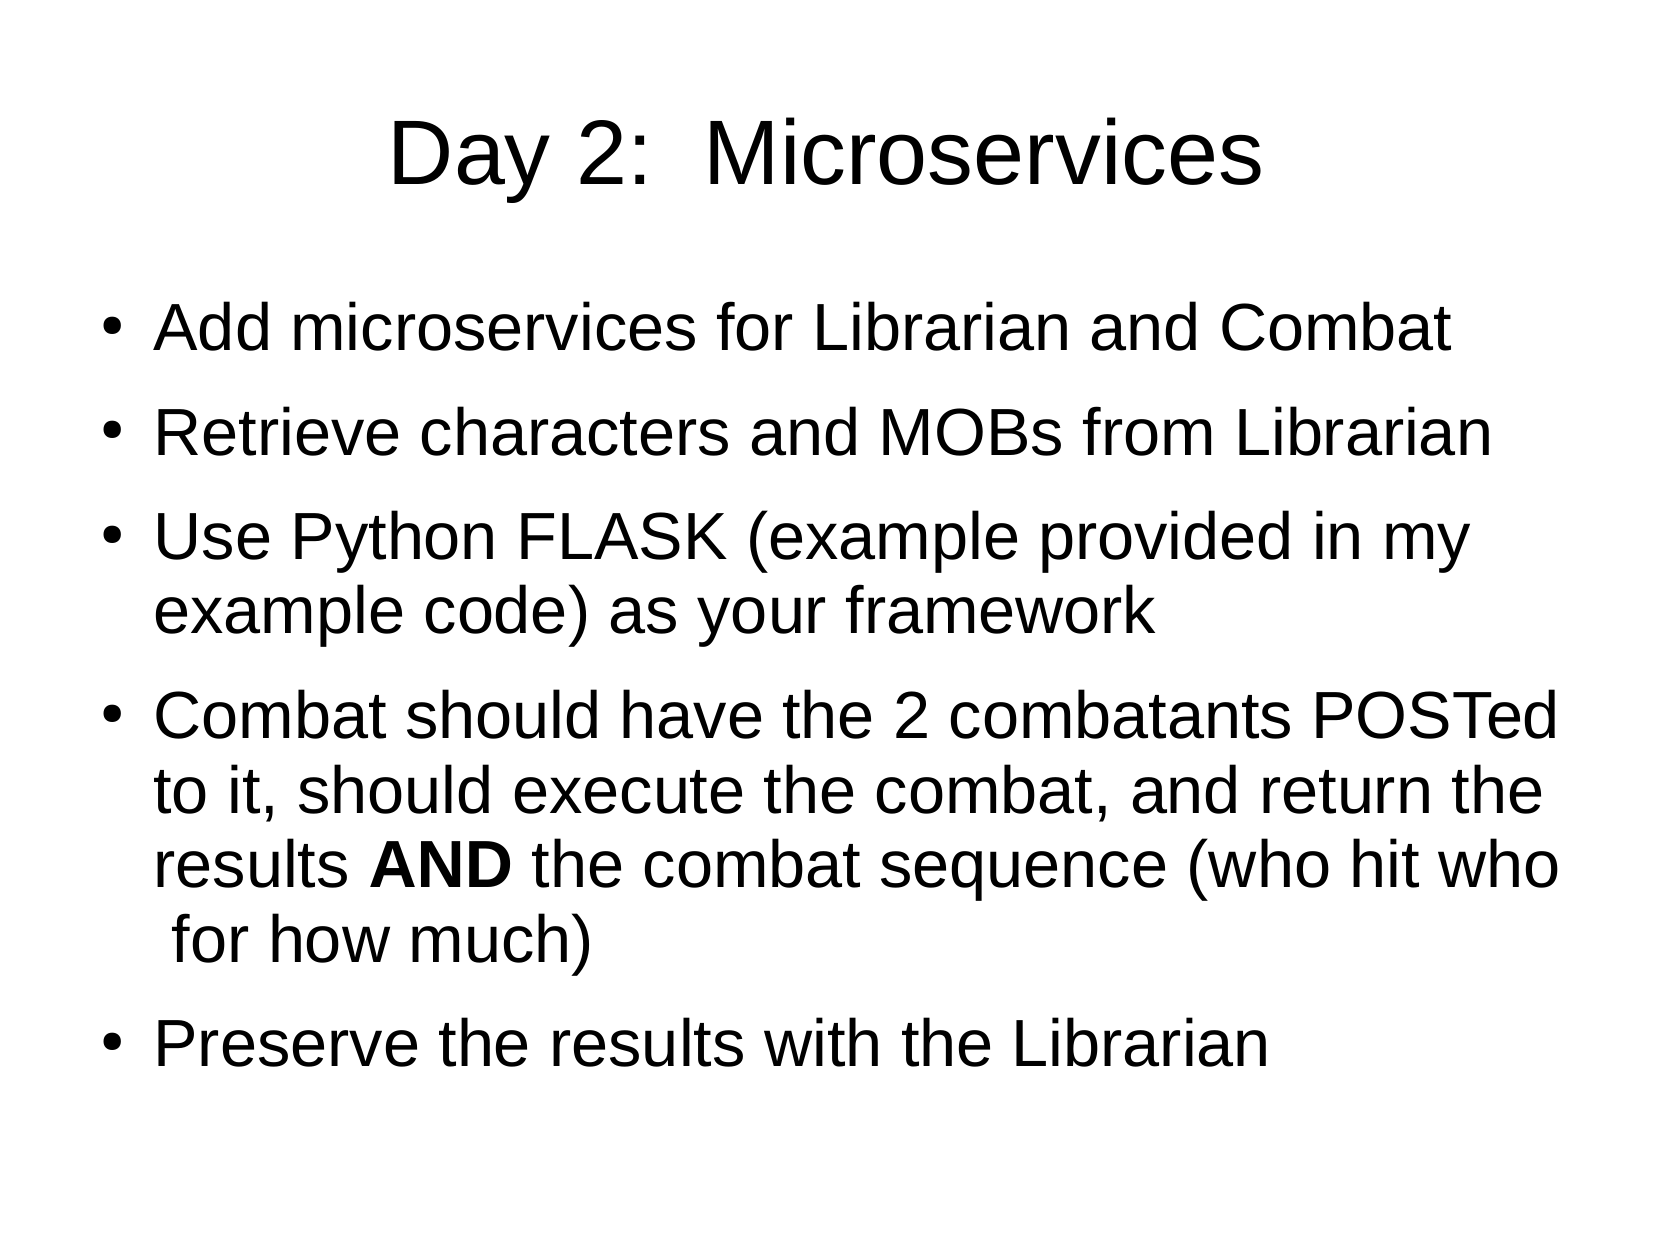

# Day 2: Microservices
Add microservices for Librarian and Combat
Retrieve characters and MOBs from Librarian
Use Python FLASK (example provided in my example code) as your framework
Combat should have the 2 combatants POSTed to it, should execute the combat, and return the results AND the combat sequence (who hit who for how much)
Preserve the results with the Librarian